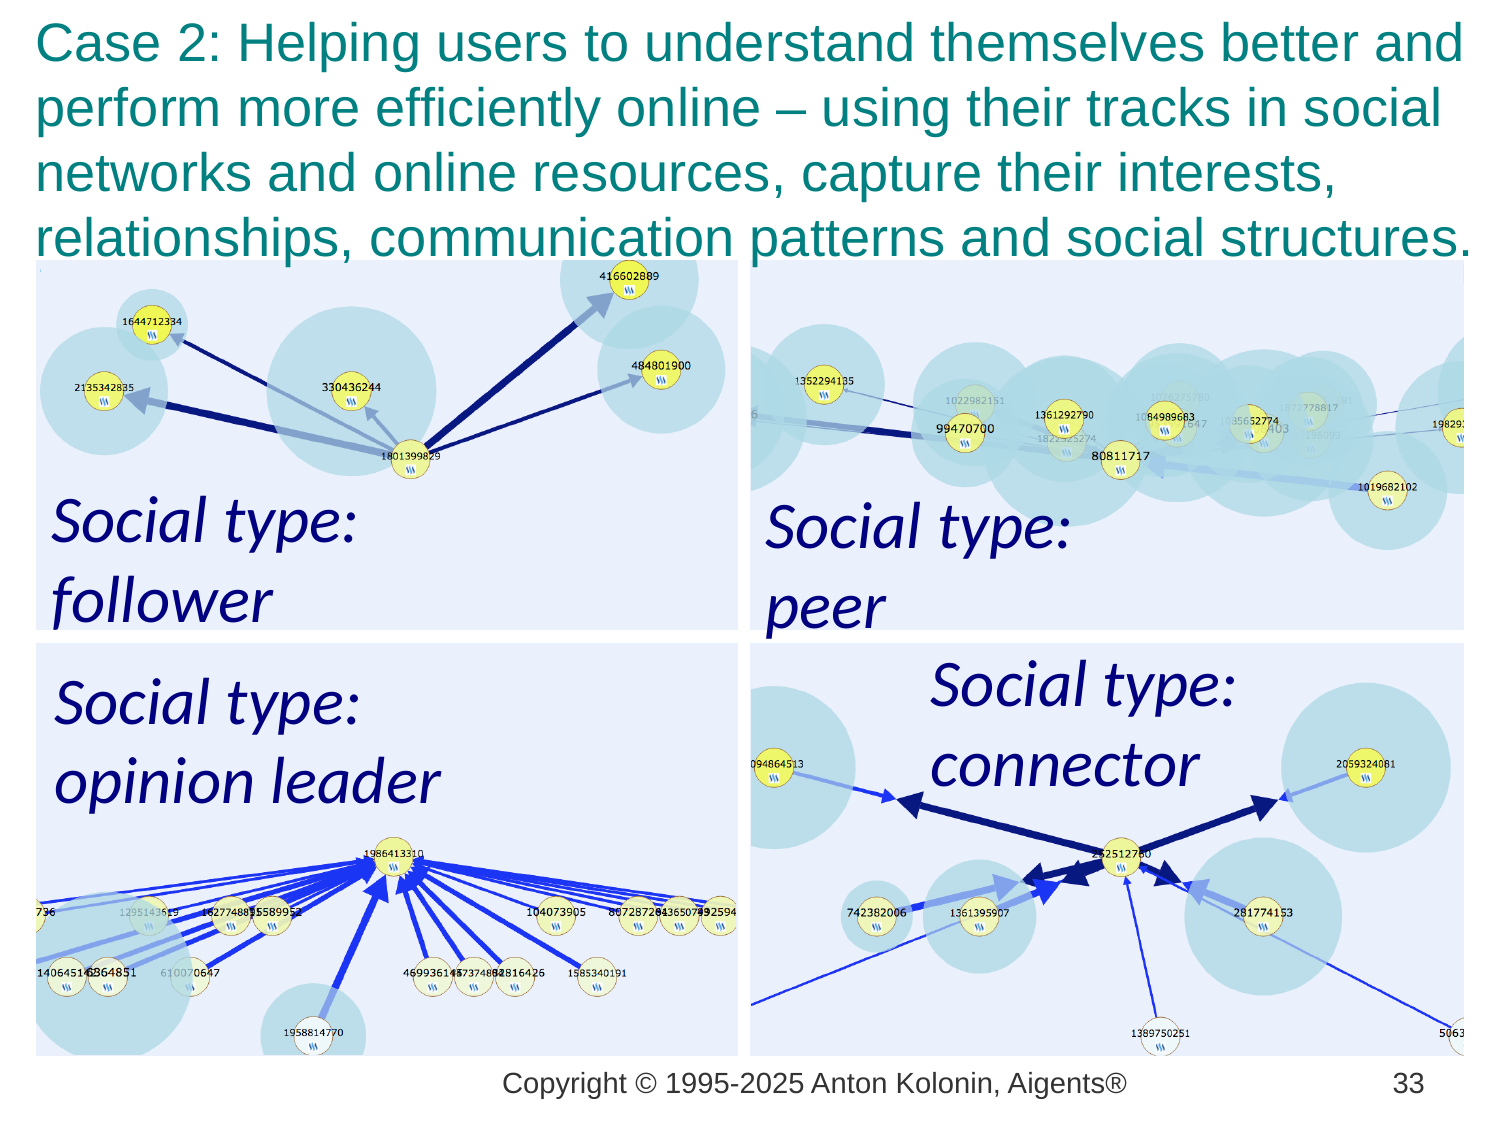

Case 2: Helping users to understand themselves better and
perform more efficiently online – using their tracks in social networks and online resources, capture their interests, relationships, communication patterns and social structures.
Social type:
follower
Social type:
peer
Social type:
connector
Social type:
opinion leader
Copyright © 1995-2025 Anton Kolonin, Aigents®
33
Social type:
follower
Social type:
peer
Social type:
connector
Social type:
opinion leader